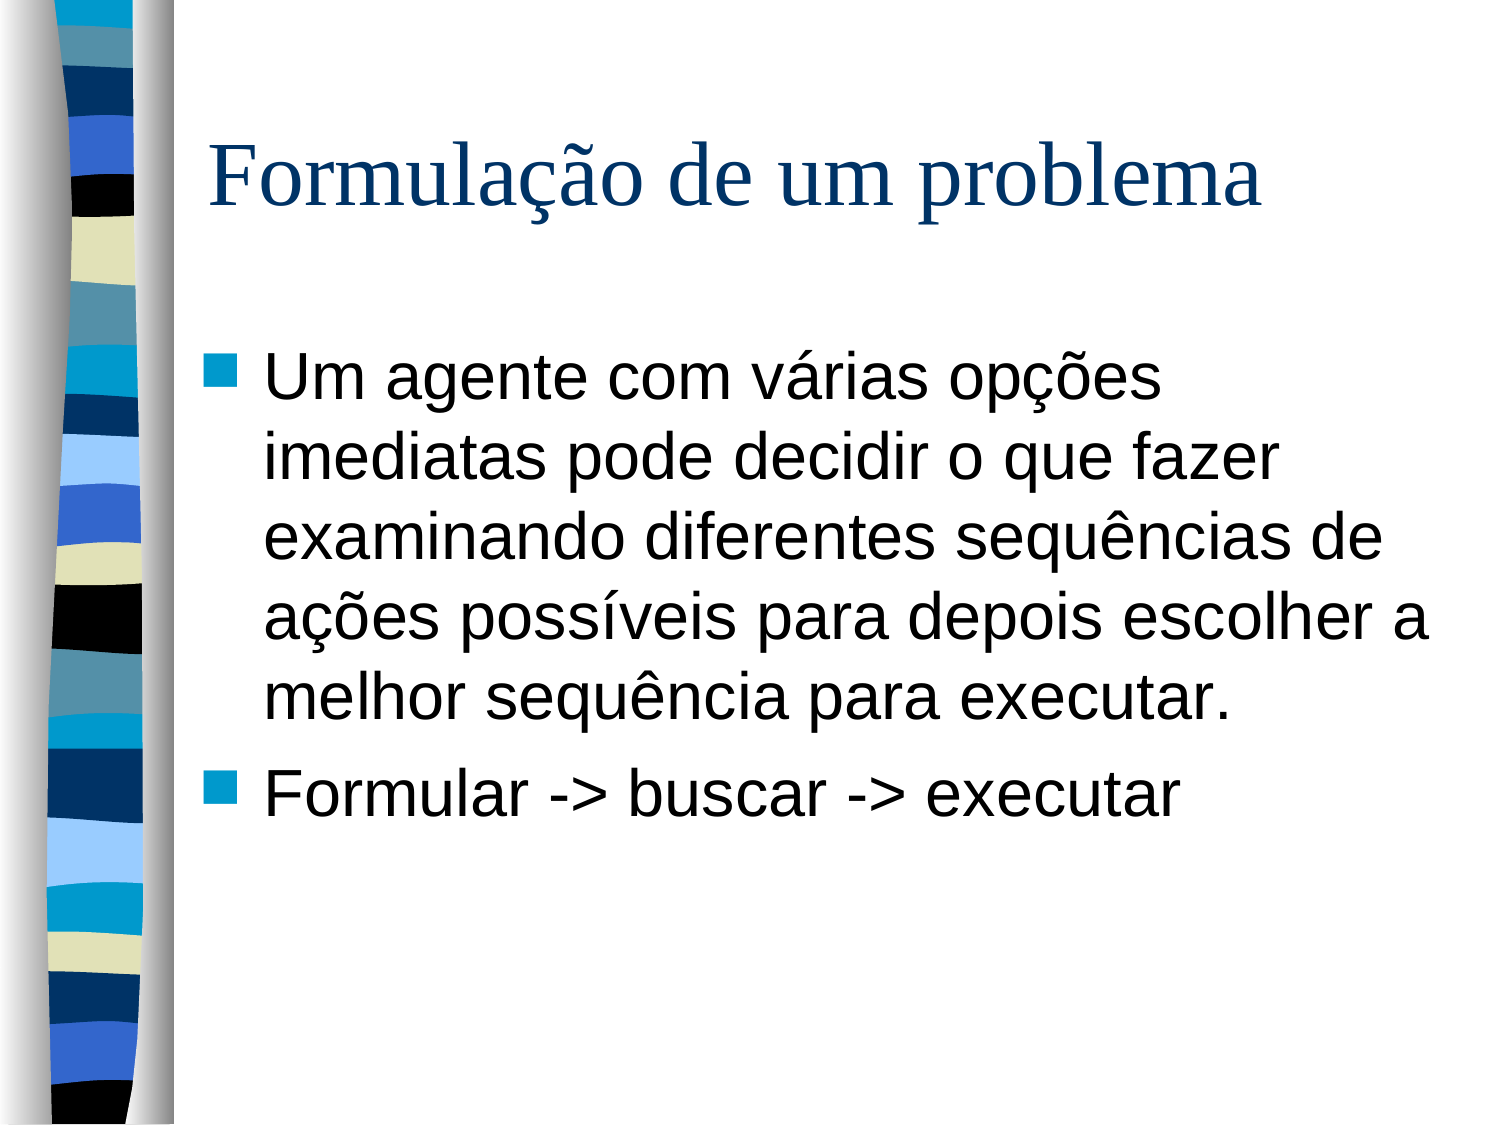

# Formulação de um problema
Um agente com várias opções imediatas pode decidir o que fazer examinando diferentes sequências de ações possíveis para depois escolher a melhor sequência para executar.
Formular -> buscar -> executar